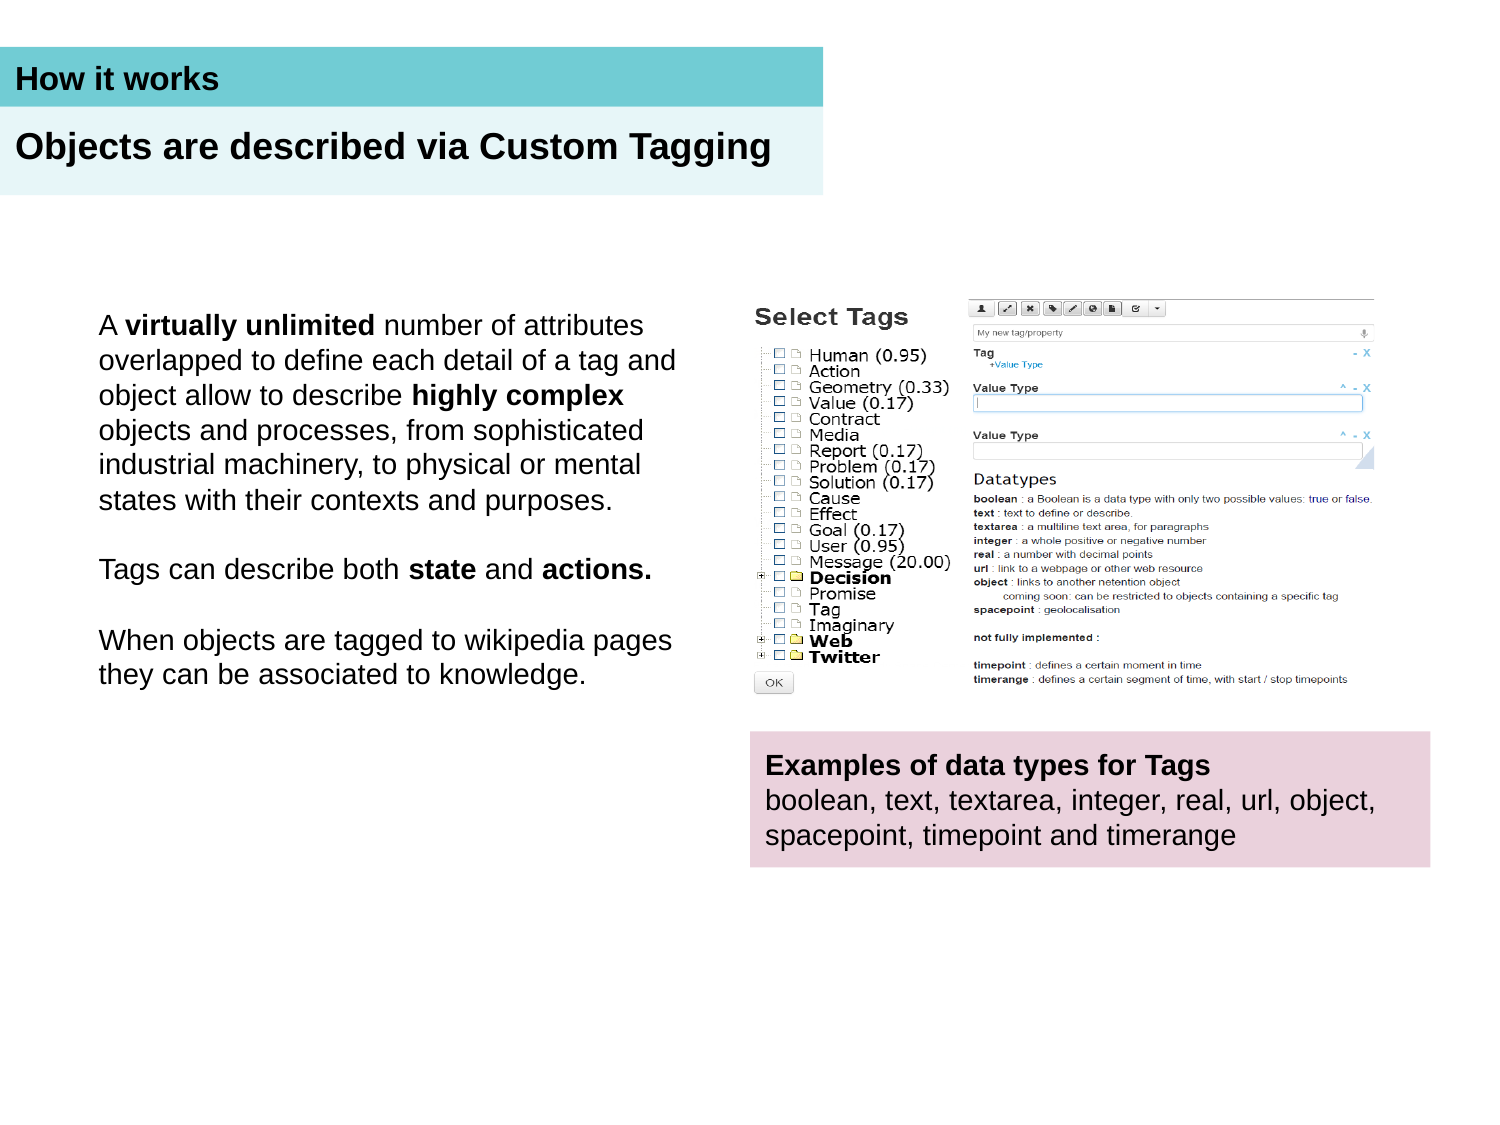

How it works
Objects are described via Custom Tagging
A virtually unlimited number of attributes overlapped to define each detail of a tag and object allow to describe highly complex objects and processes, from sophisticated industrial machinery, to physical or mental states with their contexts and purposes.
Tags can describe both state and actions.
When objects are tagged to wikipedia pages they can be associated to knowledge.
Examples of data types for Tags
boolean, text, textarea, integer, real, url, object, spacepoint, timepoint and timerange